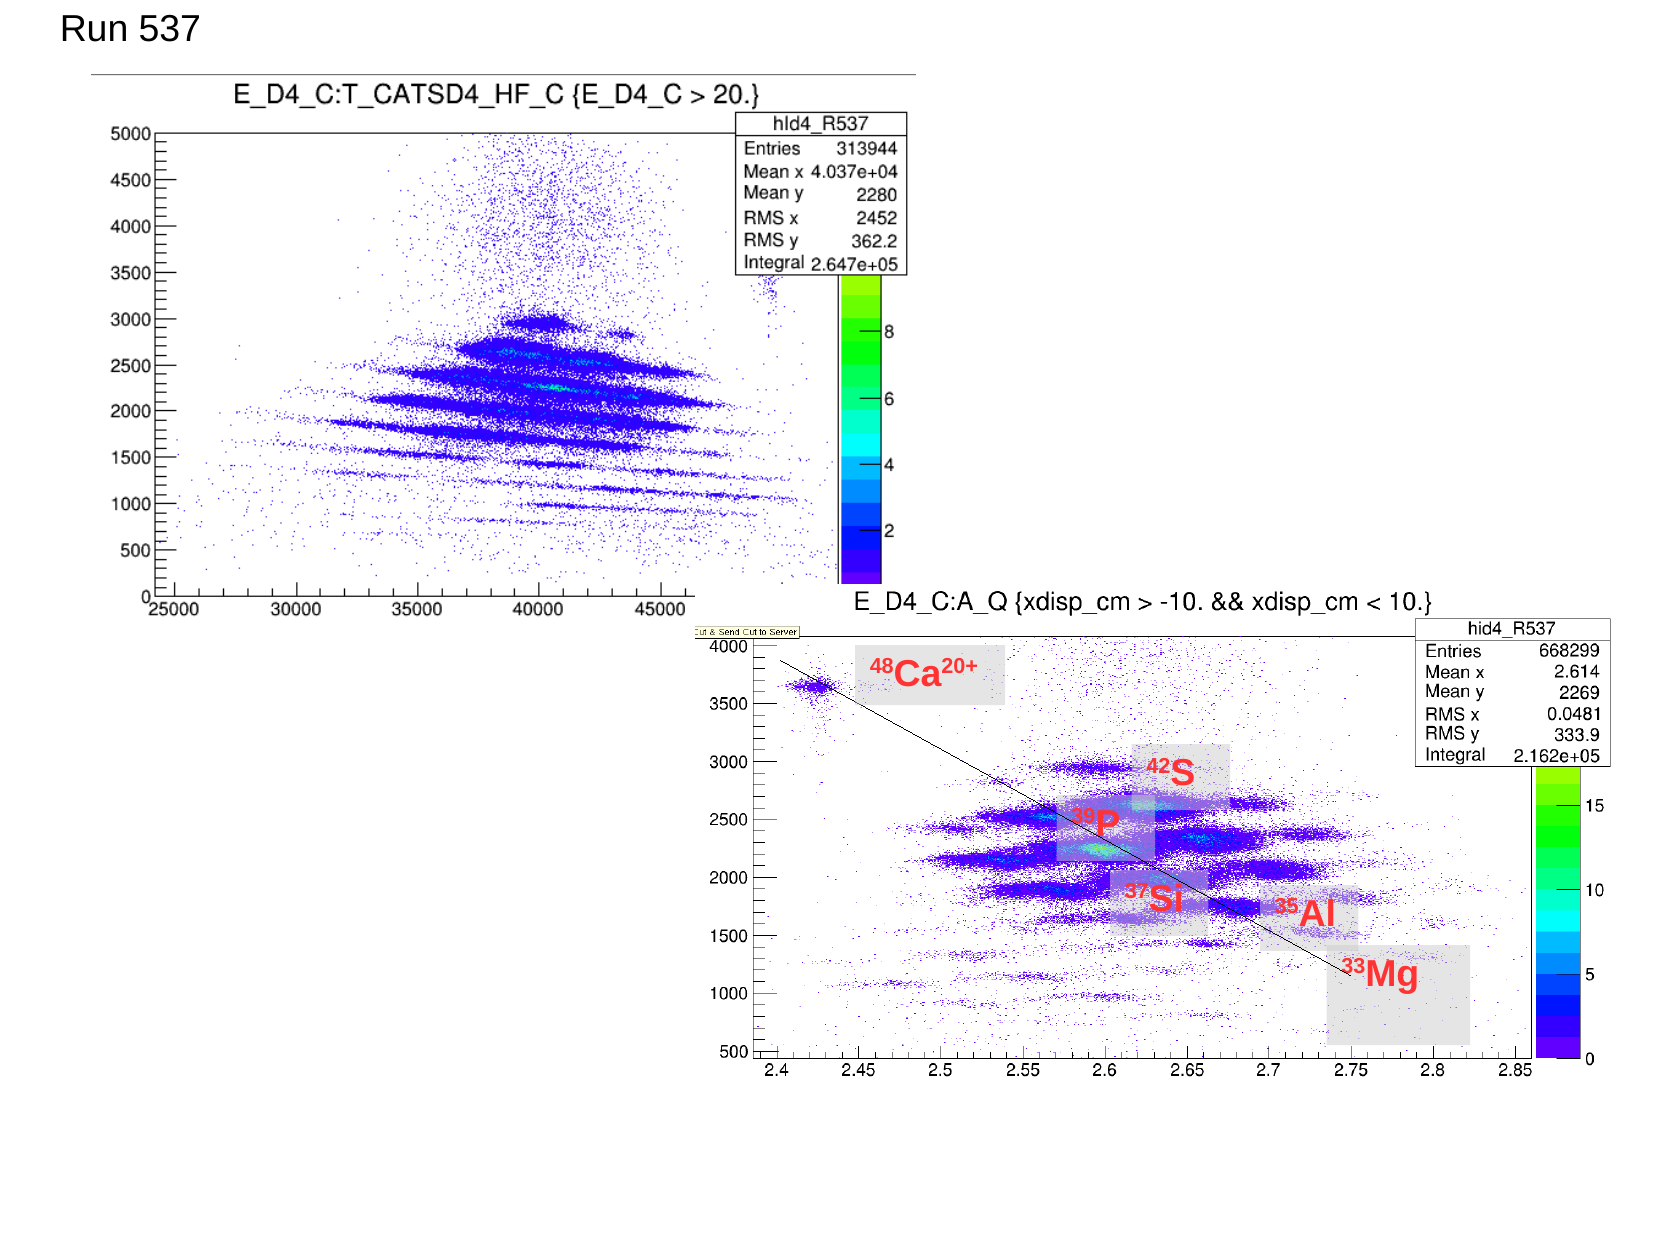

Run 537
48Ca20+
42S
39P
37Si
35Al
33Mg